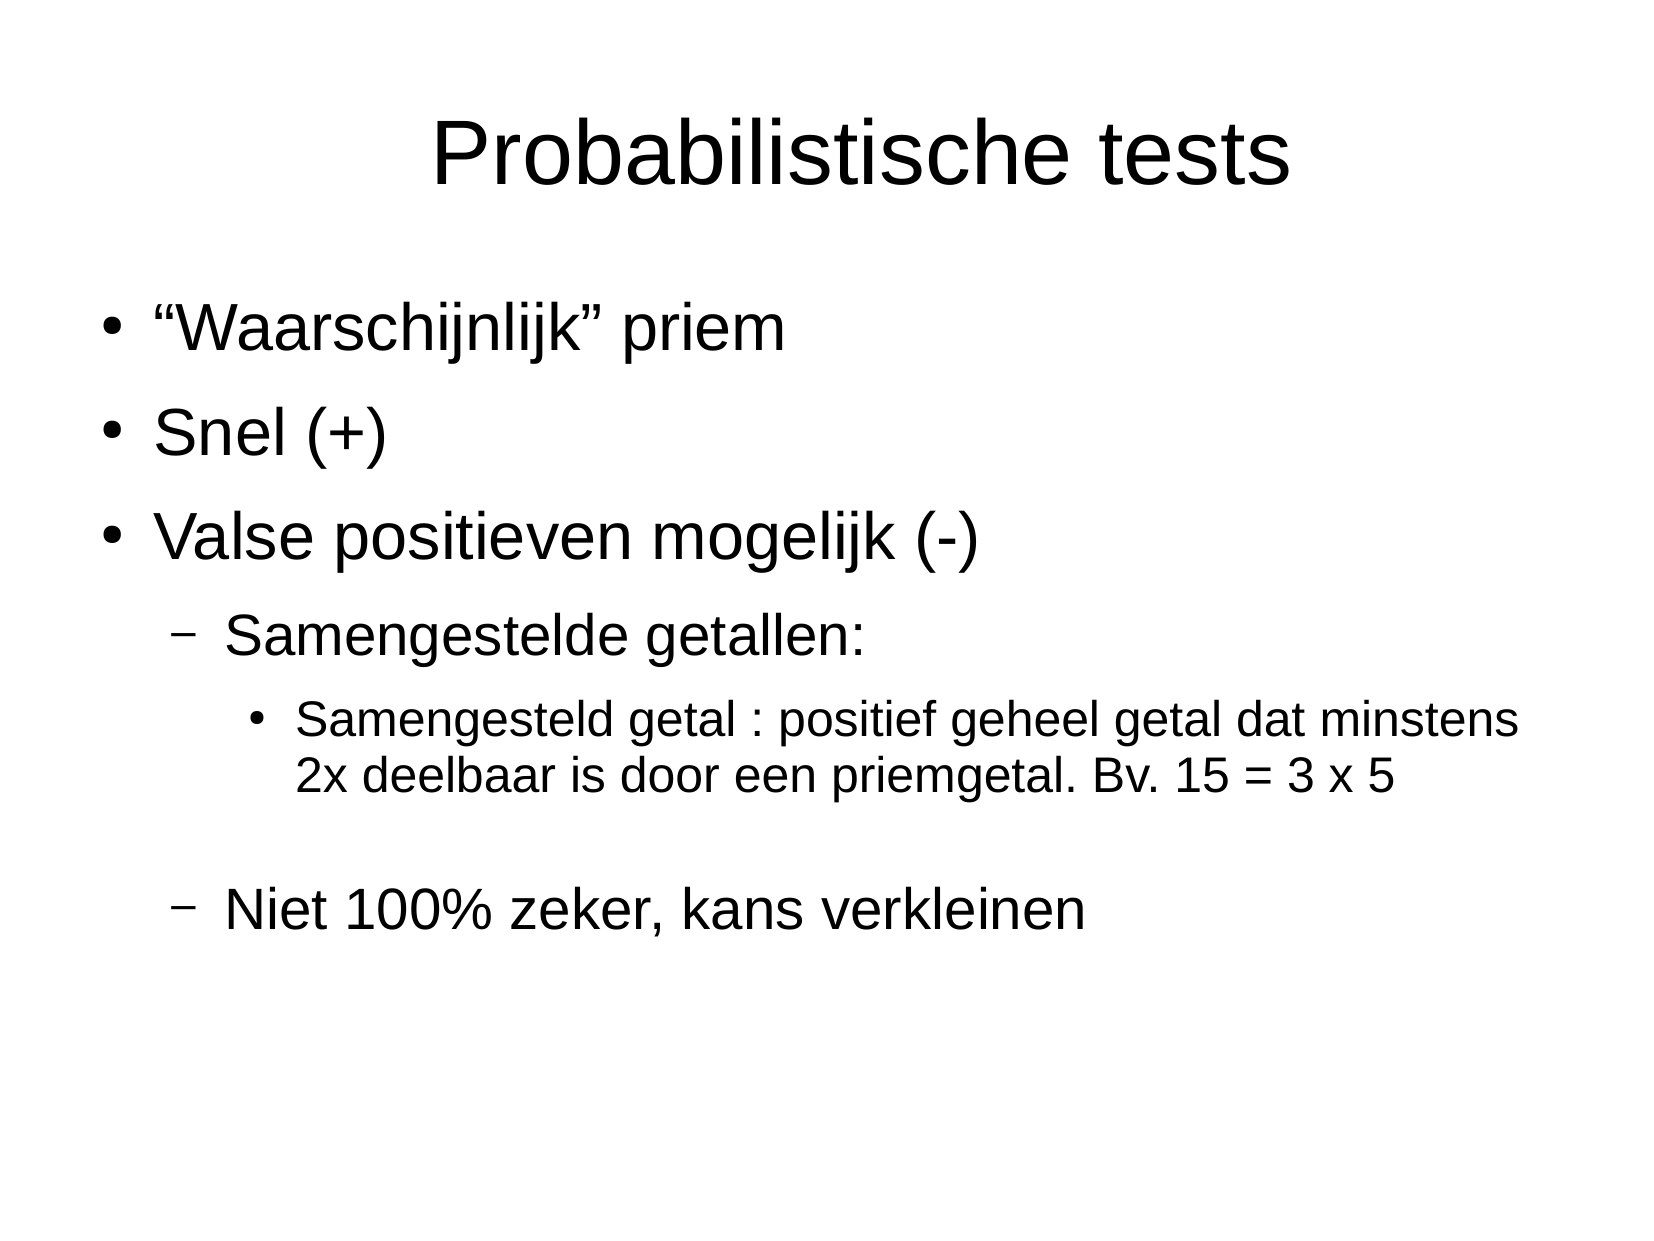

# Probabilistische tests
“Waarschijnlijk” priem
Snel (+)
Valse positieven mogelijk (-)
Samengestelde getallen:
Samengesteld getal : positief geheel getal dat minstens 2x deelbaar is door een priemgetal. Bv. 15 = 3 x 5
Niet 100% zeker, kans verkleinen